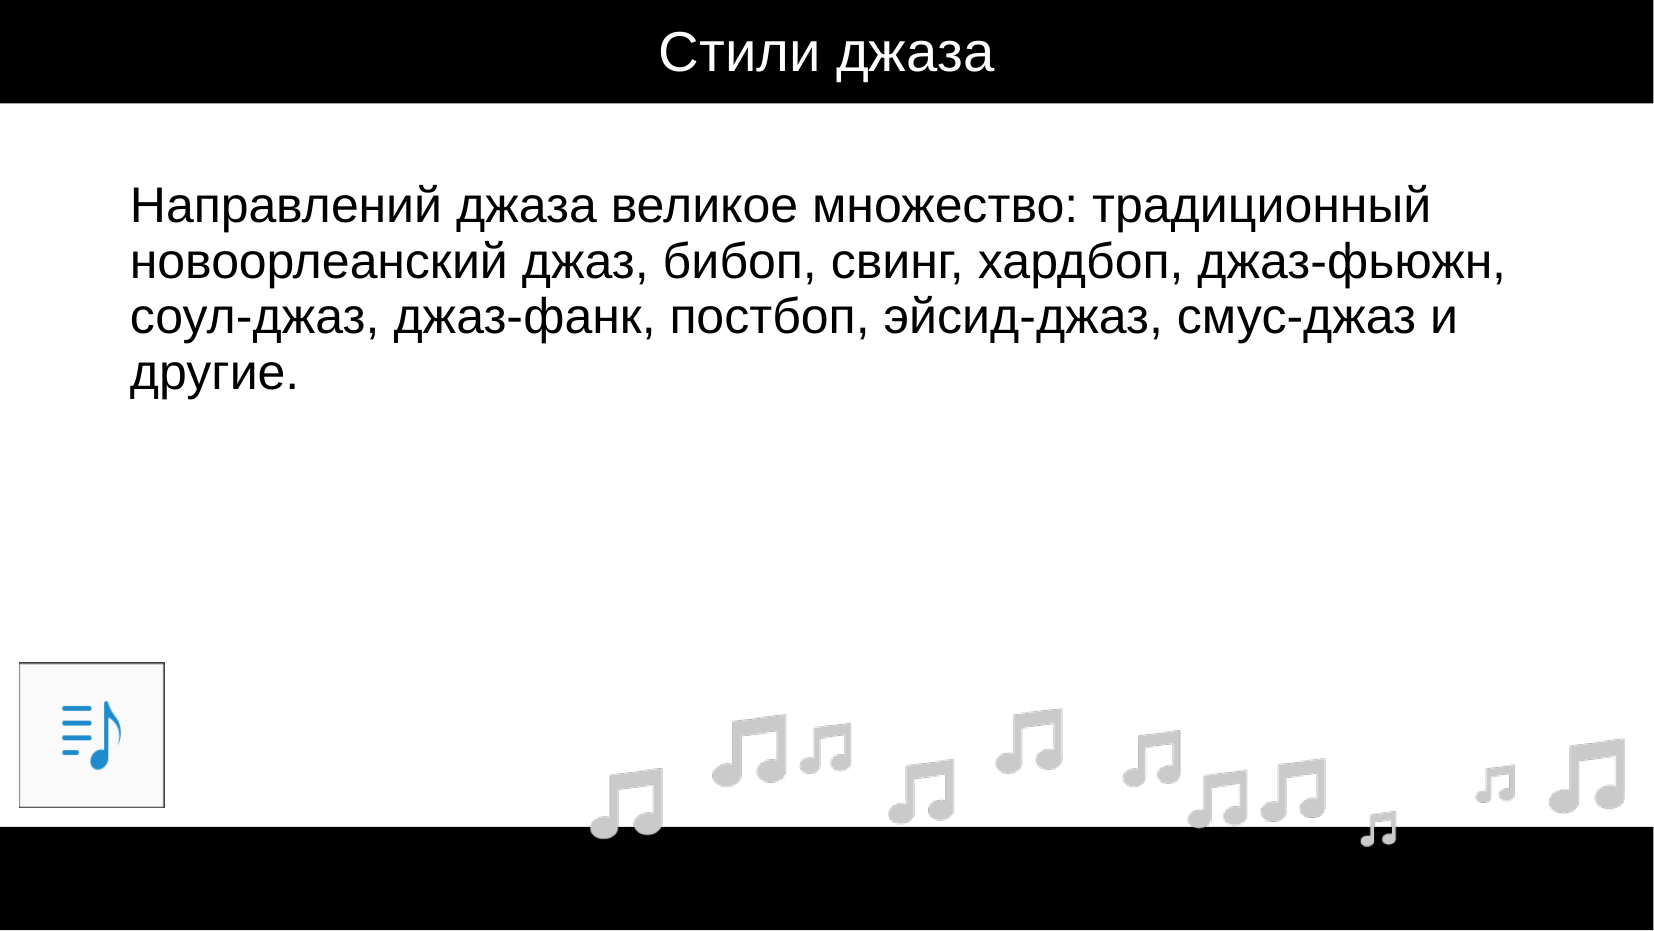

# Стили джаза
Направлений джаза великое множество: традиционный новоорлеанский джаз, бибоп, свинг, хардбоп, джаз-фьюжн, соул-джаз, джаз-фанк, постбоп, эйсид-джаз, смус-джаз и другие.